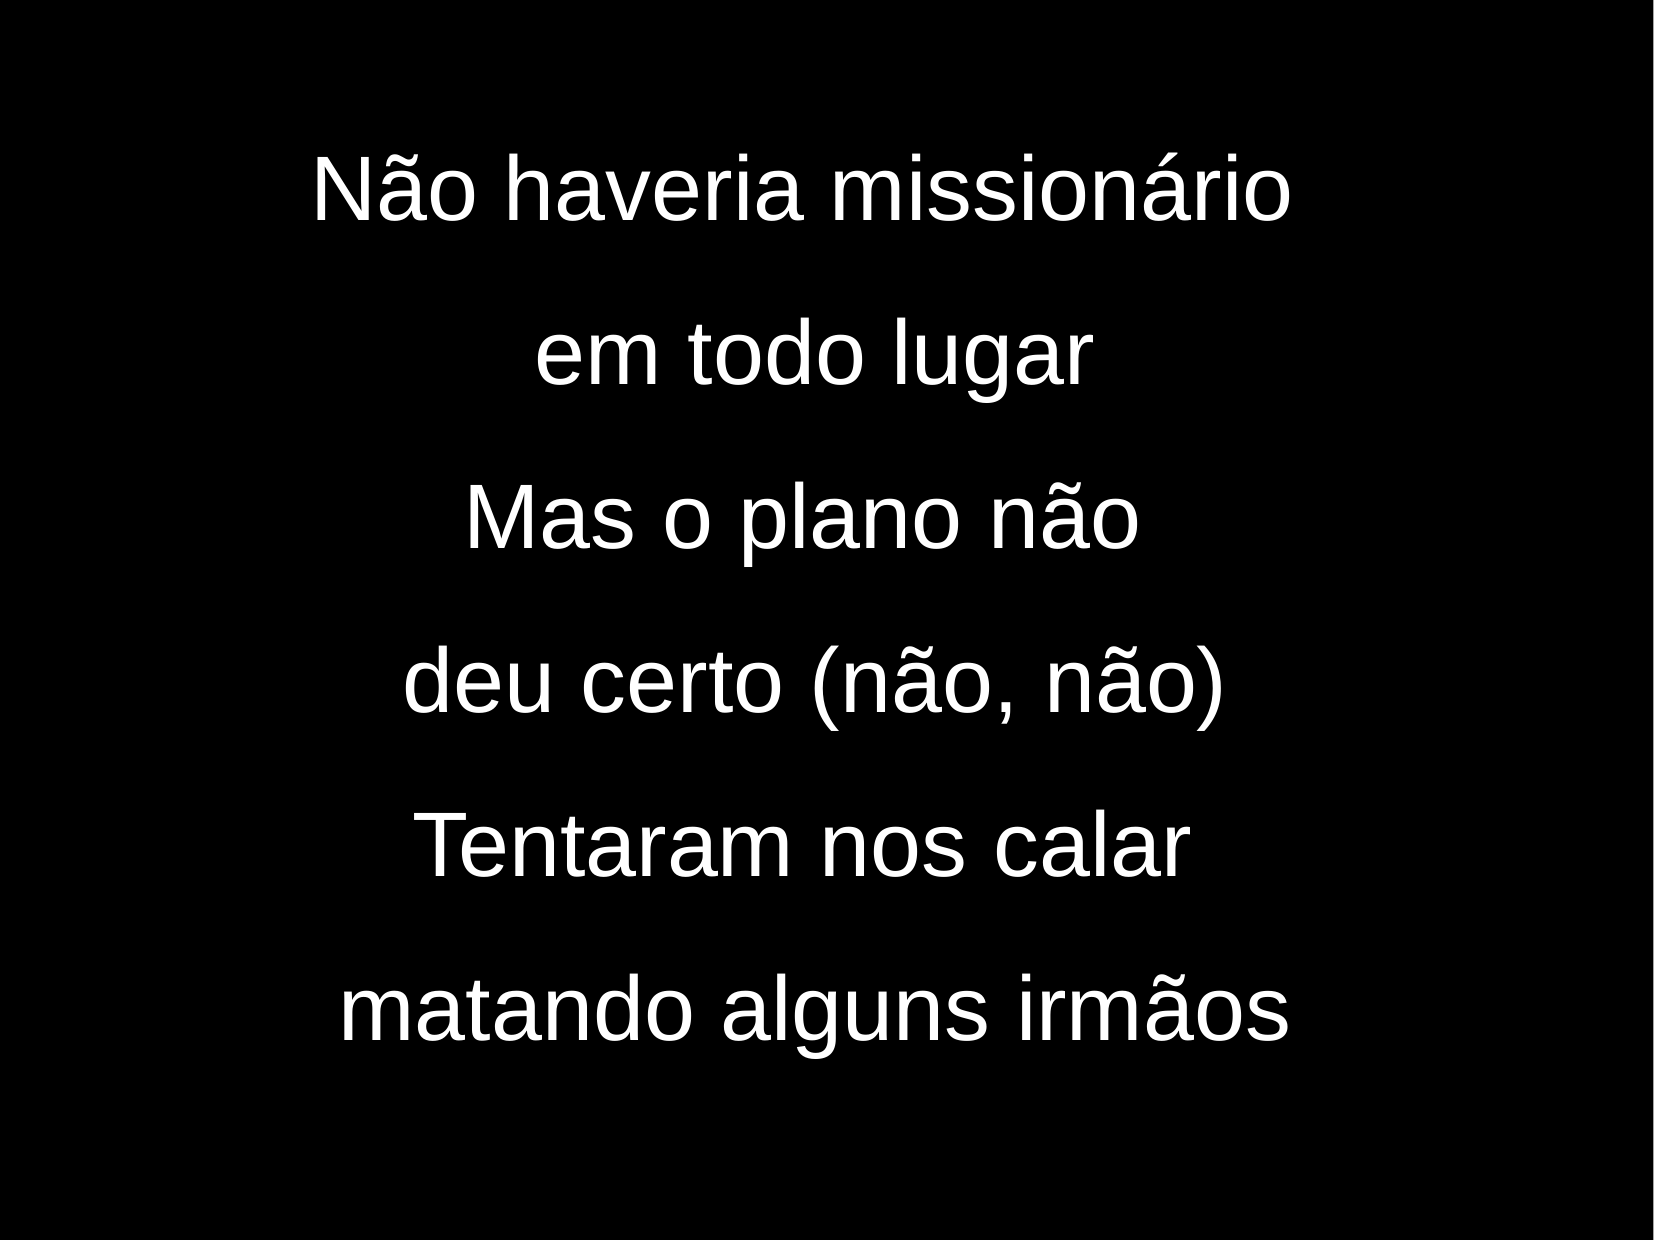

Não haveria missionário
em todo lugar
Mas o plano não
deu certo (não, não)
Tentaram nos calar
matando alguns irmãos